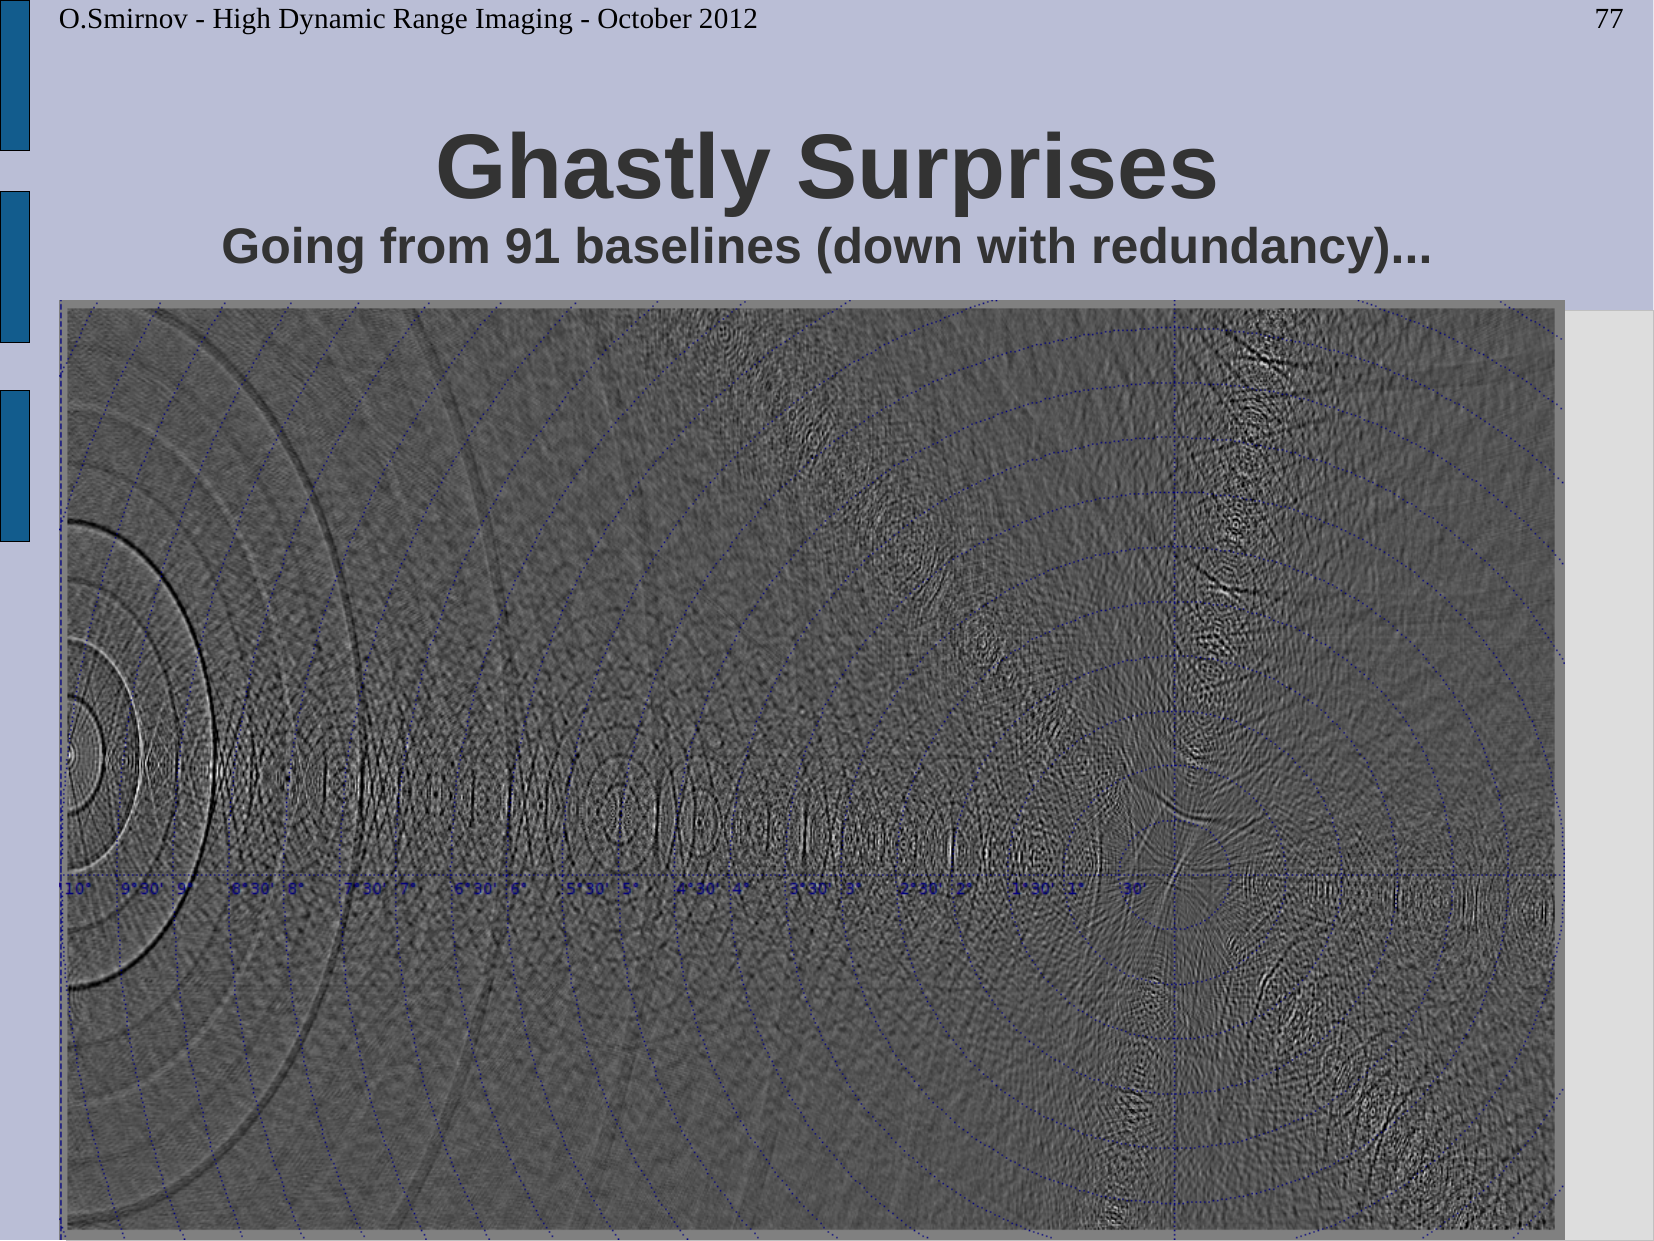

O.Smirnov - High Dynamic Range Imaging - October 2012
77
# Ghastly Surprises Going from 91 baselines (down with redundancy)...